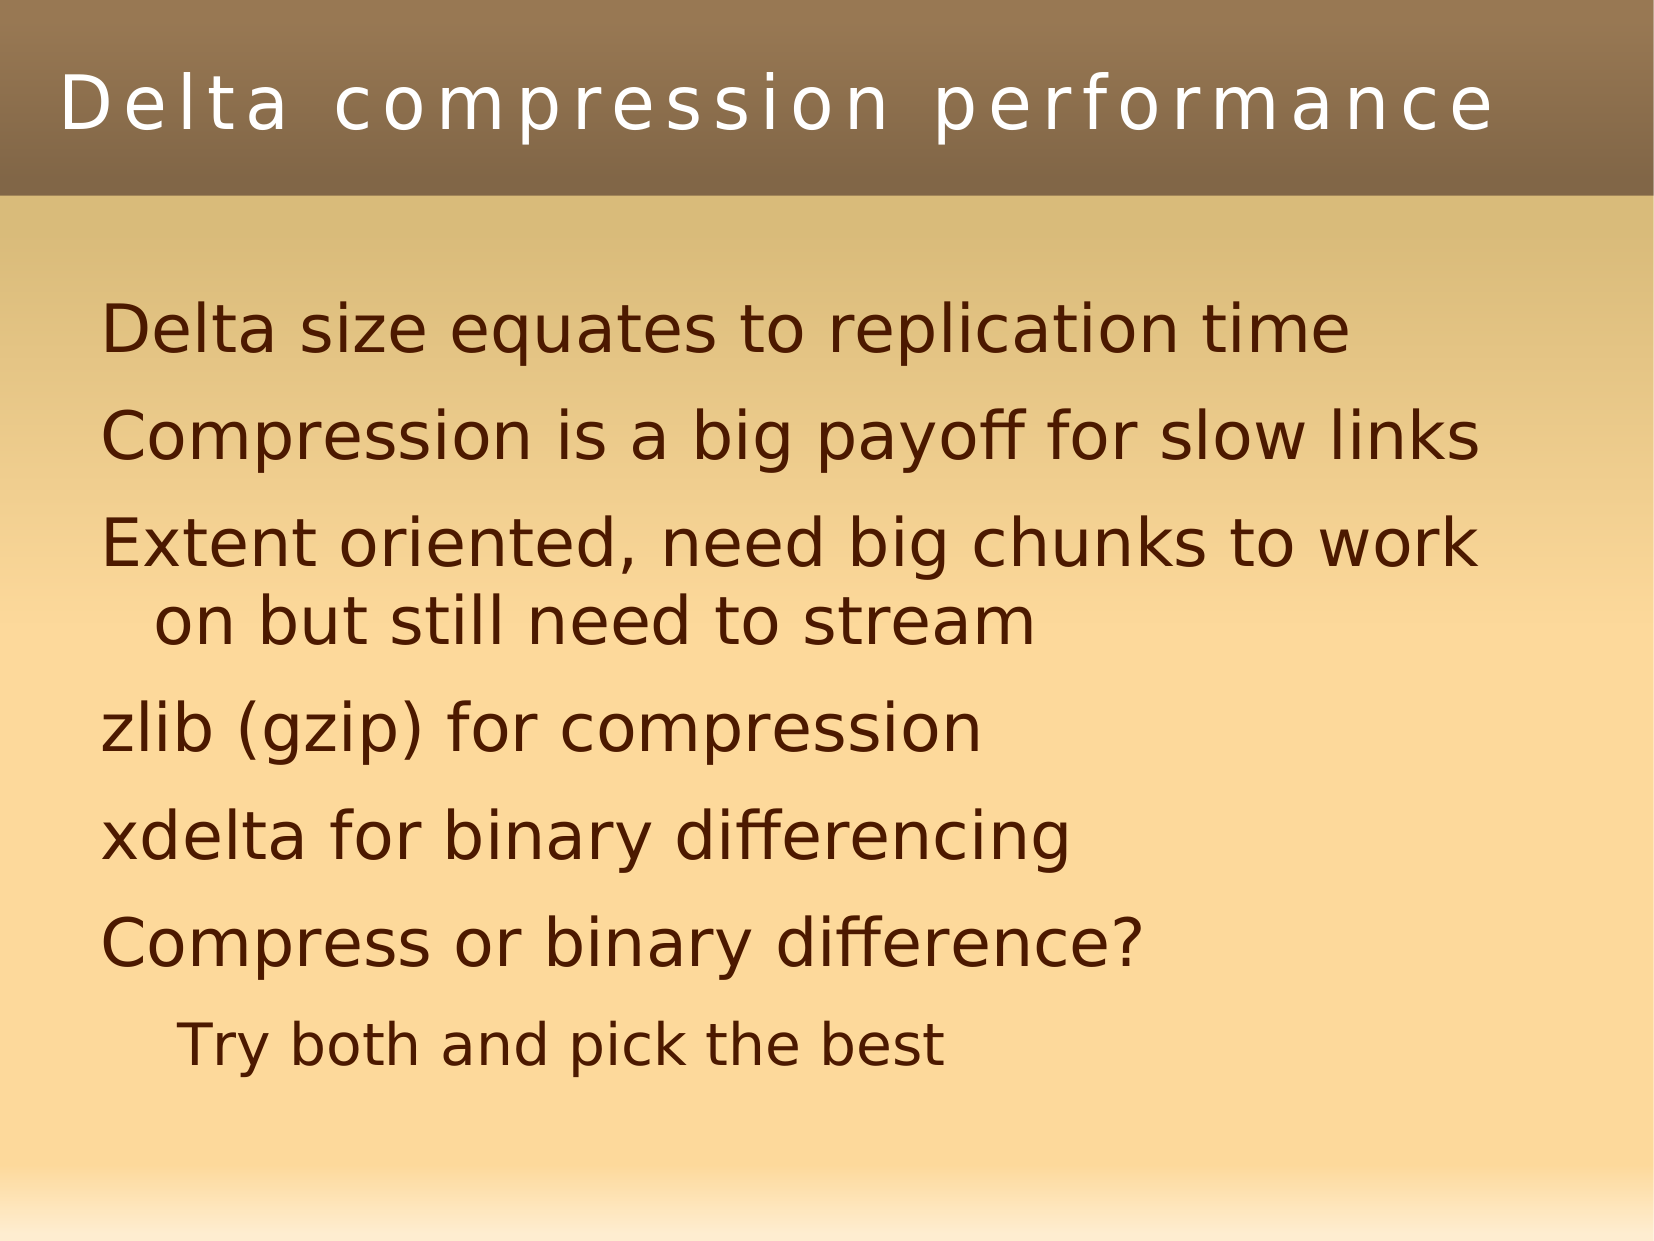

# Delta compression performance
Delta size equates to replication time
Compression is a big payoff for slow links
Extent oriented, need big chunks to work on but still need to stream
zlib (gzip) for compression
xdelta for binary differencing
Compress or binary difference?
Try both and pick the best